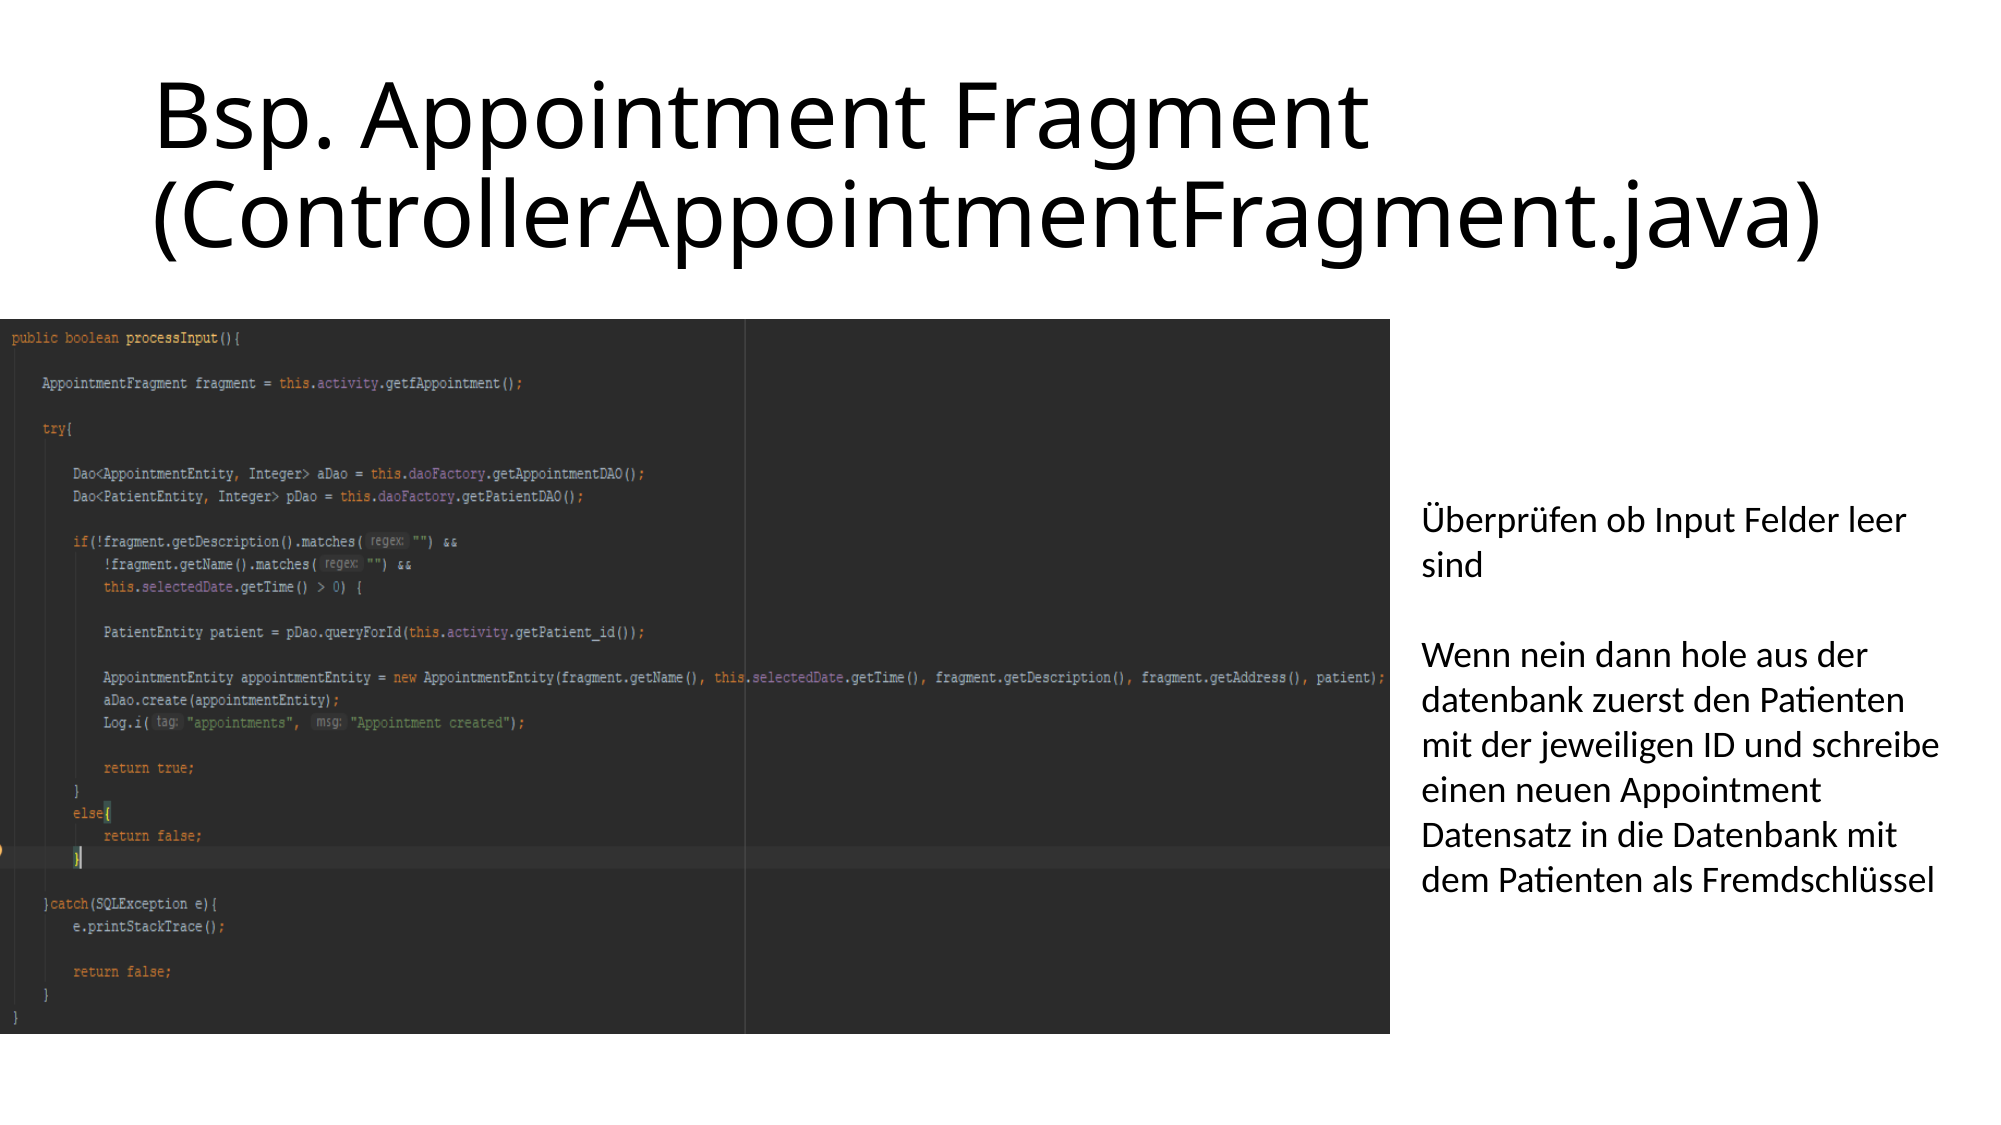

# Bsp. Appointment Fragment (ControllerAppointmentFragment.java)
Überprüfen ob Input Felder leer sind
Wenn nein dann hole aus der datenbank zuerst den Patienten mit der jeweiligen ID und schreibe einen neuen Appointment Datensatz in die Datenbank mit dem Patienten als Fremdschlüssel